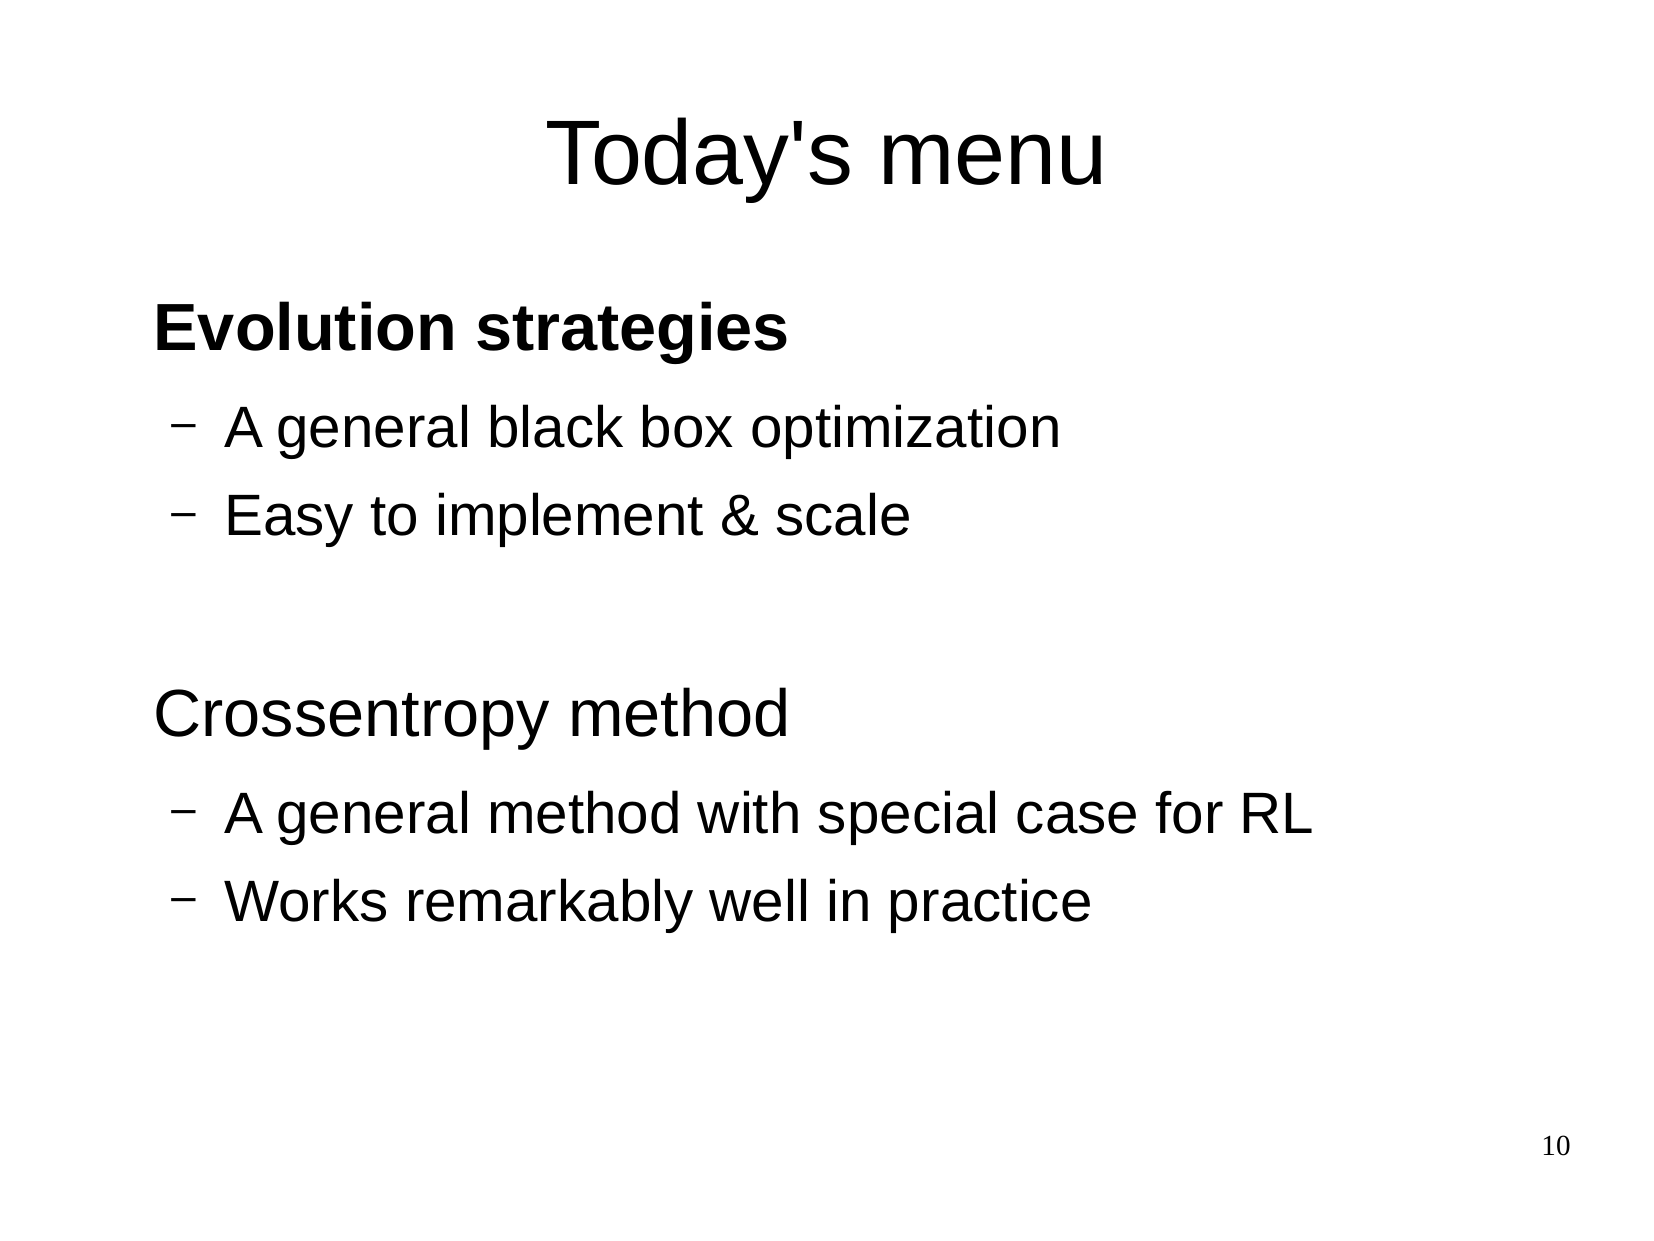

# Today's menu
Evolution strategies
A general black box optimization
Easy to implement & scale
Crossentropy method
A general method with special case for RL
Works remarkably well in practice
10